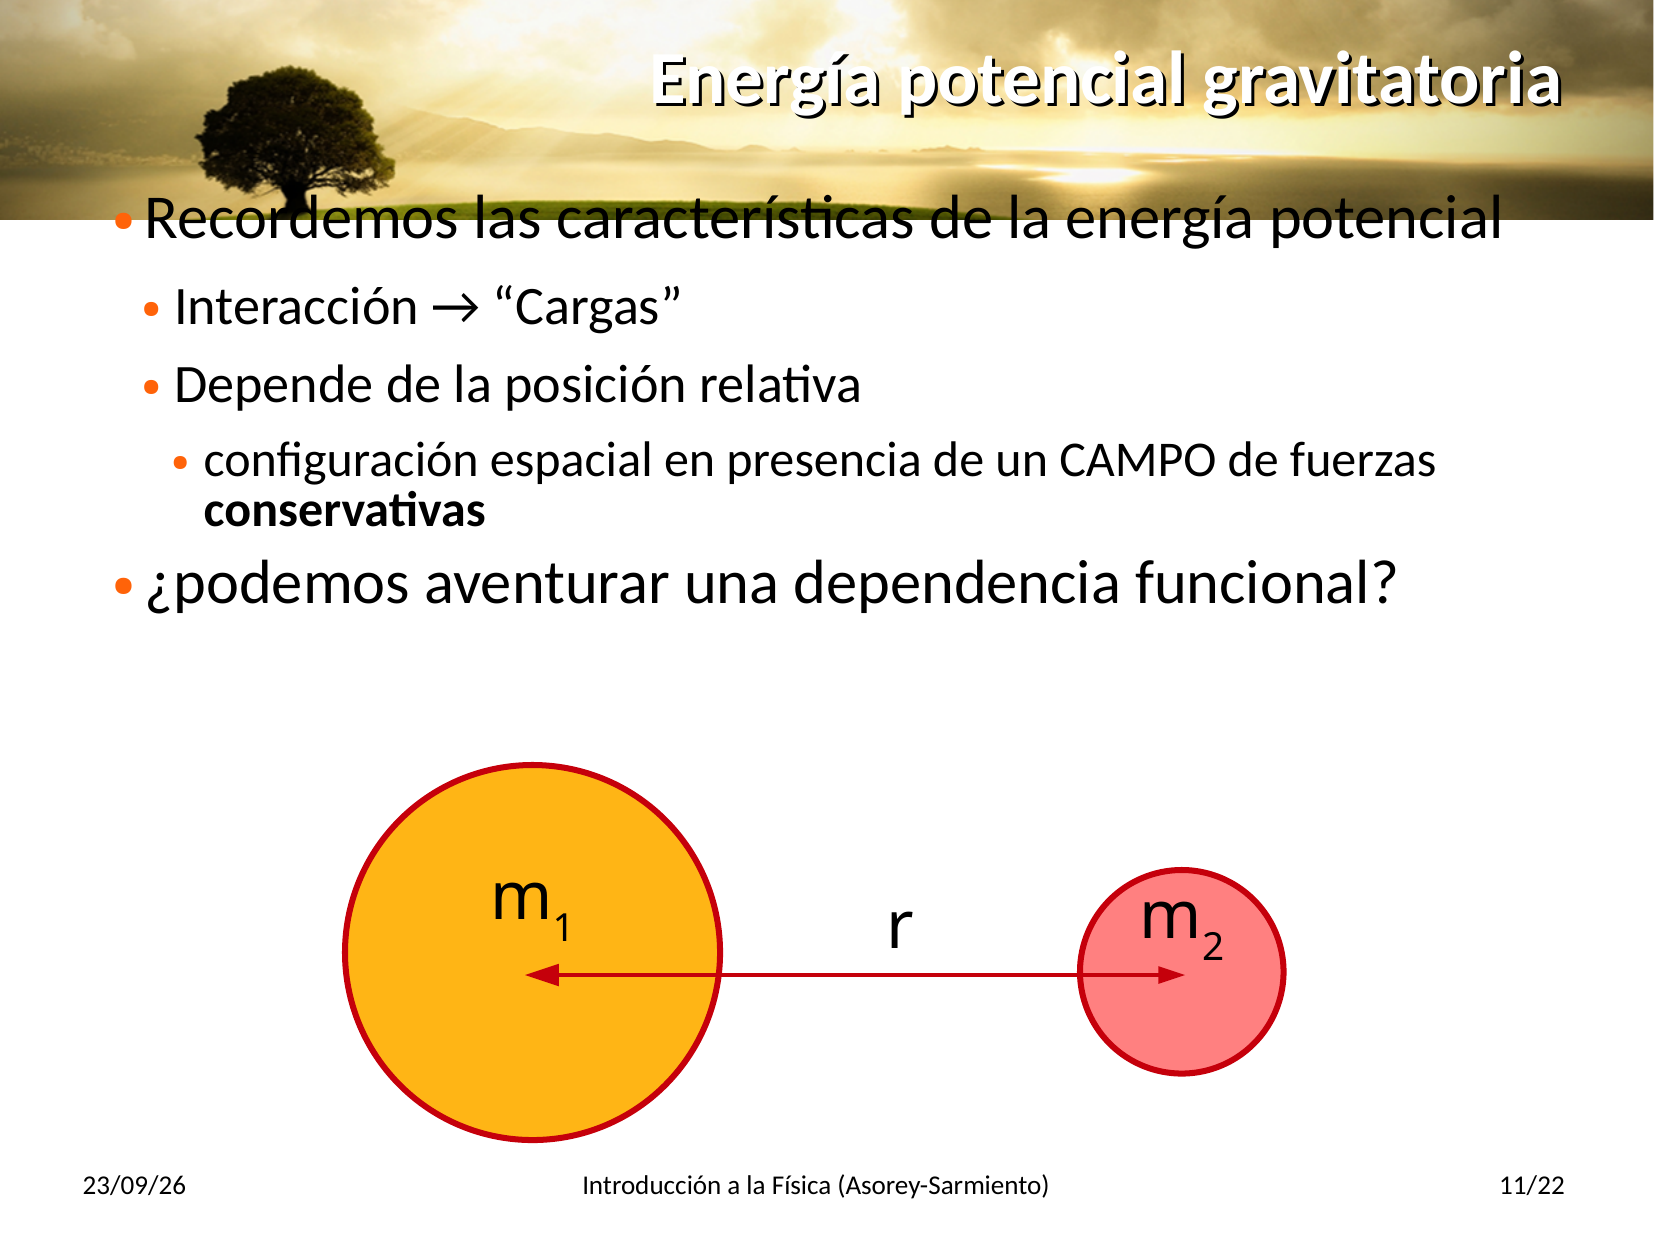

# Energía potencial gravitatoria
Recordemos las características de la energía potencial
Interacción → “Cargas”
Depende de la posición relativa
configuración espacial en presencia de un CAMPO de fuerzas conservativas
¿podemos aventurar una dependencia funcional?
m1
r
m2
Introducción a la Física (Asorey-Sarmiento)
11